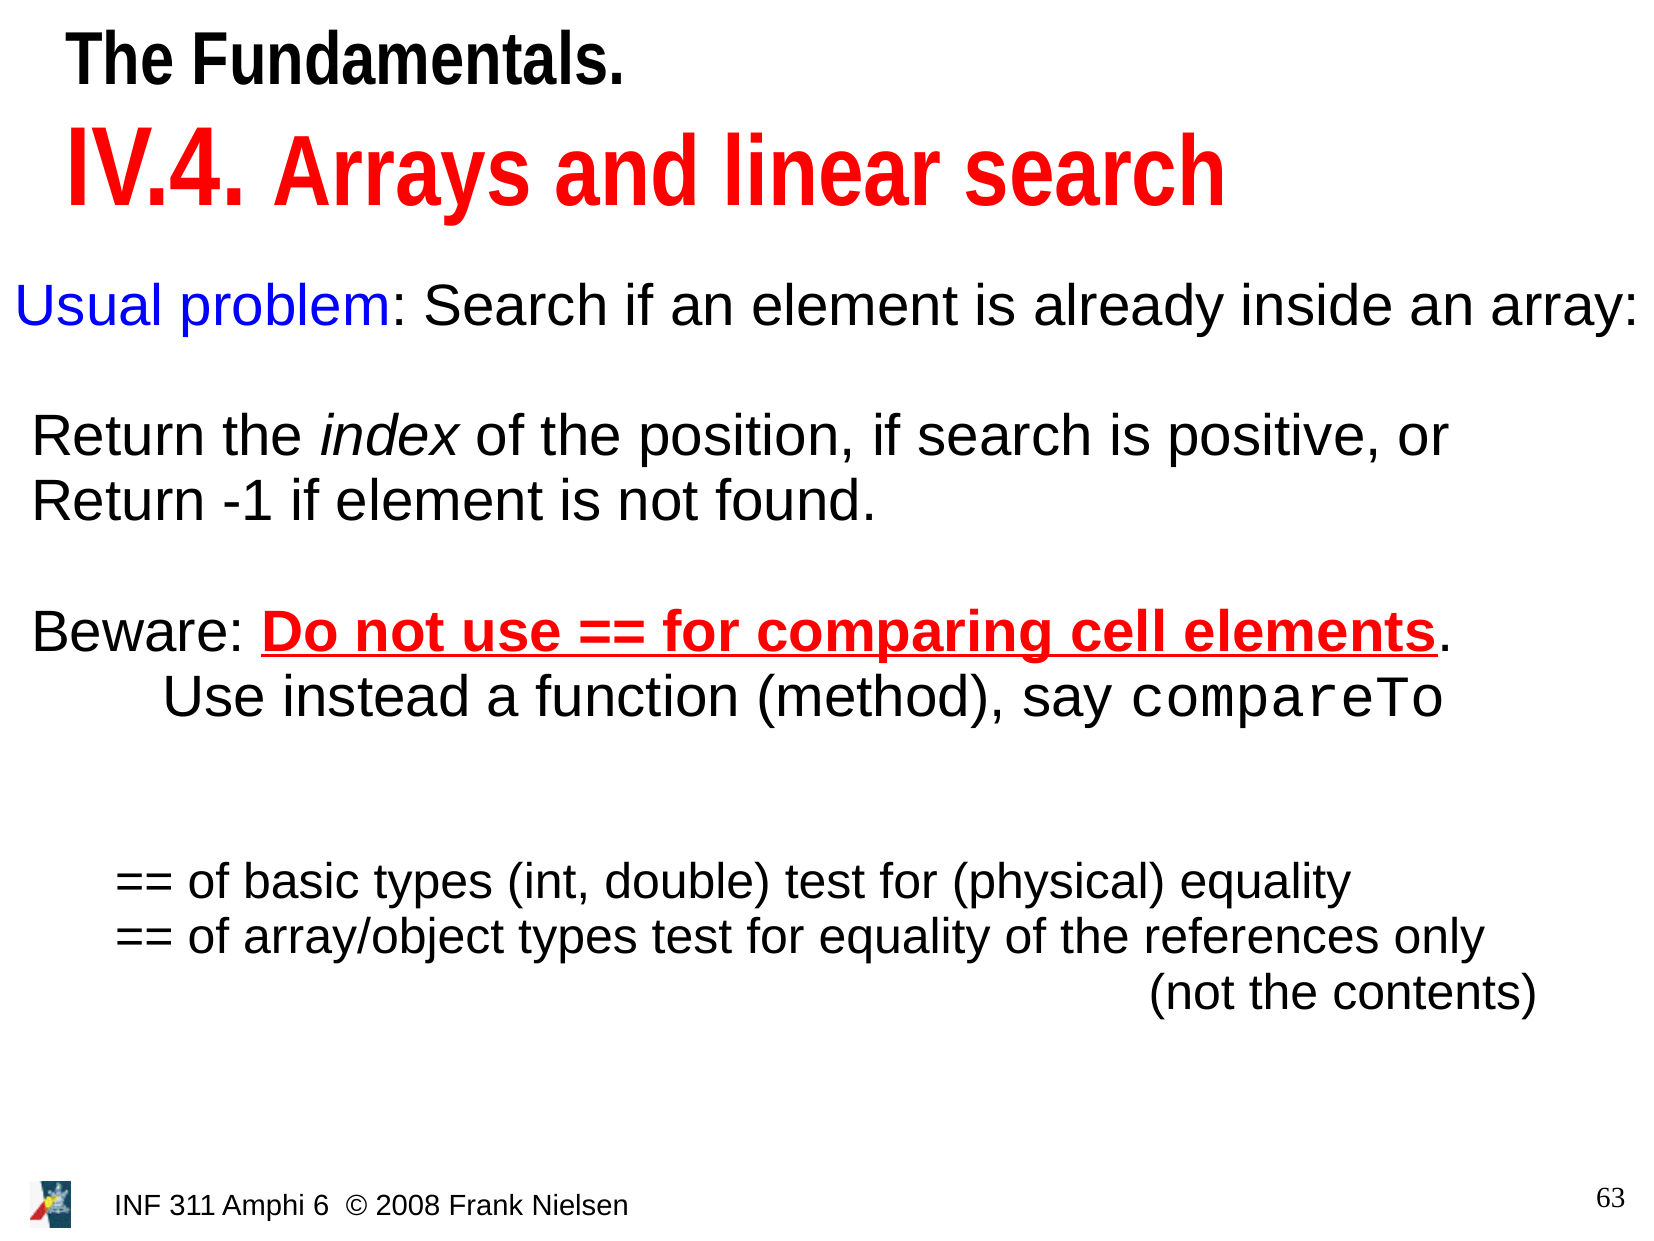

The Fundamentals.
IV.4. Arrays and linear search
Usual problem: Search if an element is already inside an array:
 Return the index of the position, if search is positive, or
 Return -1 if element is not found.
 Beware: Do not use == for comparing cell elements.
		Use instead a function (method), say compareTo
== of basic types (int, double) test for (physical) equality
== of array/object types test for equality of the references only
														(not the contents)